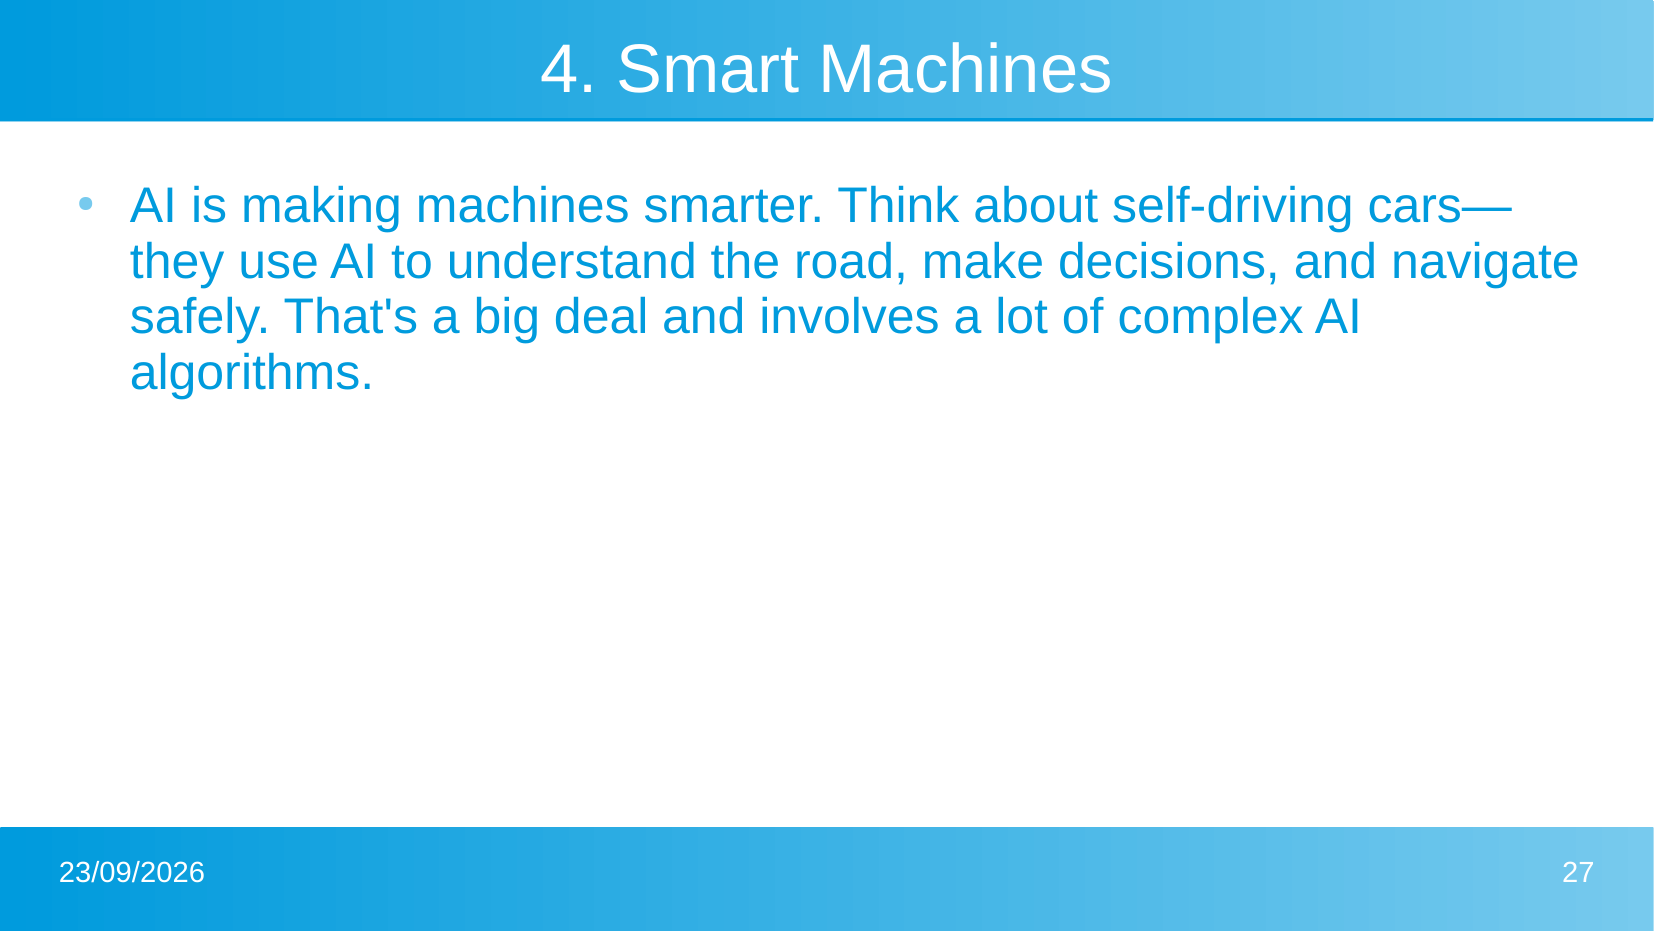

# 4. Smart Machines
AI is making machines smarter. Think about self-driving cars—they use AI to understand the road, make decisions, and navigate safely. That's a big deal and involves a lot of complex AI algorithms.
27